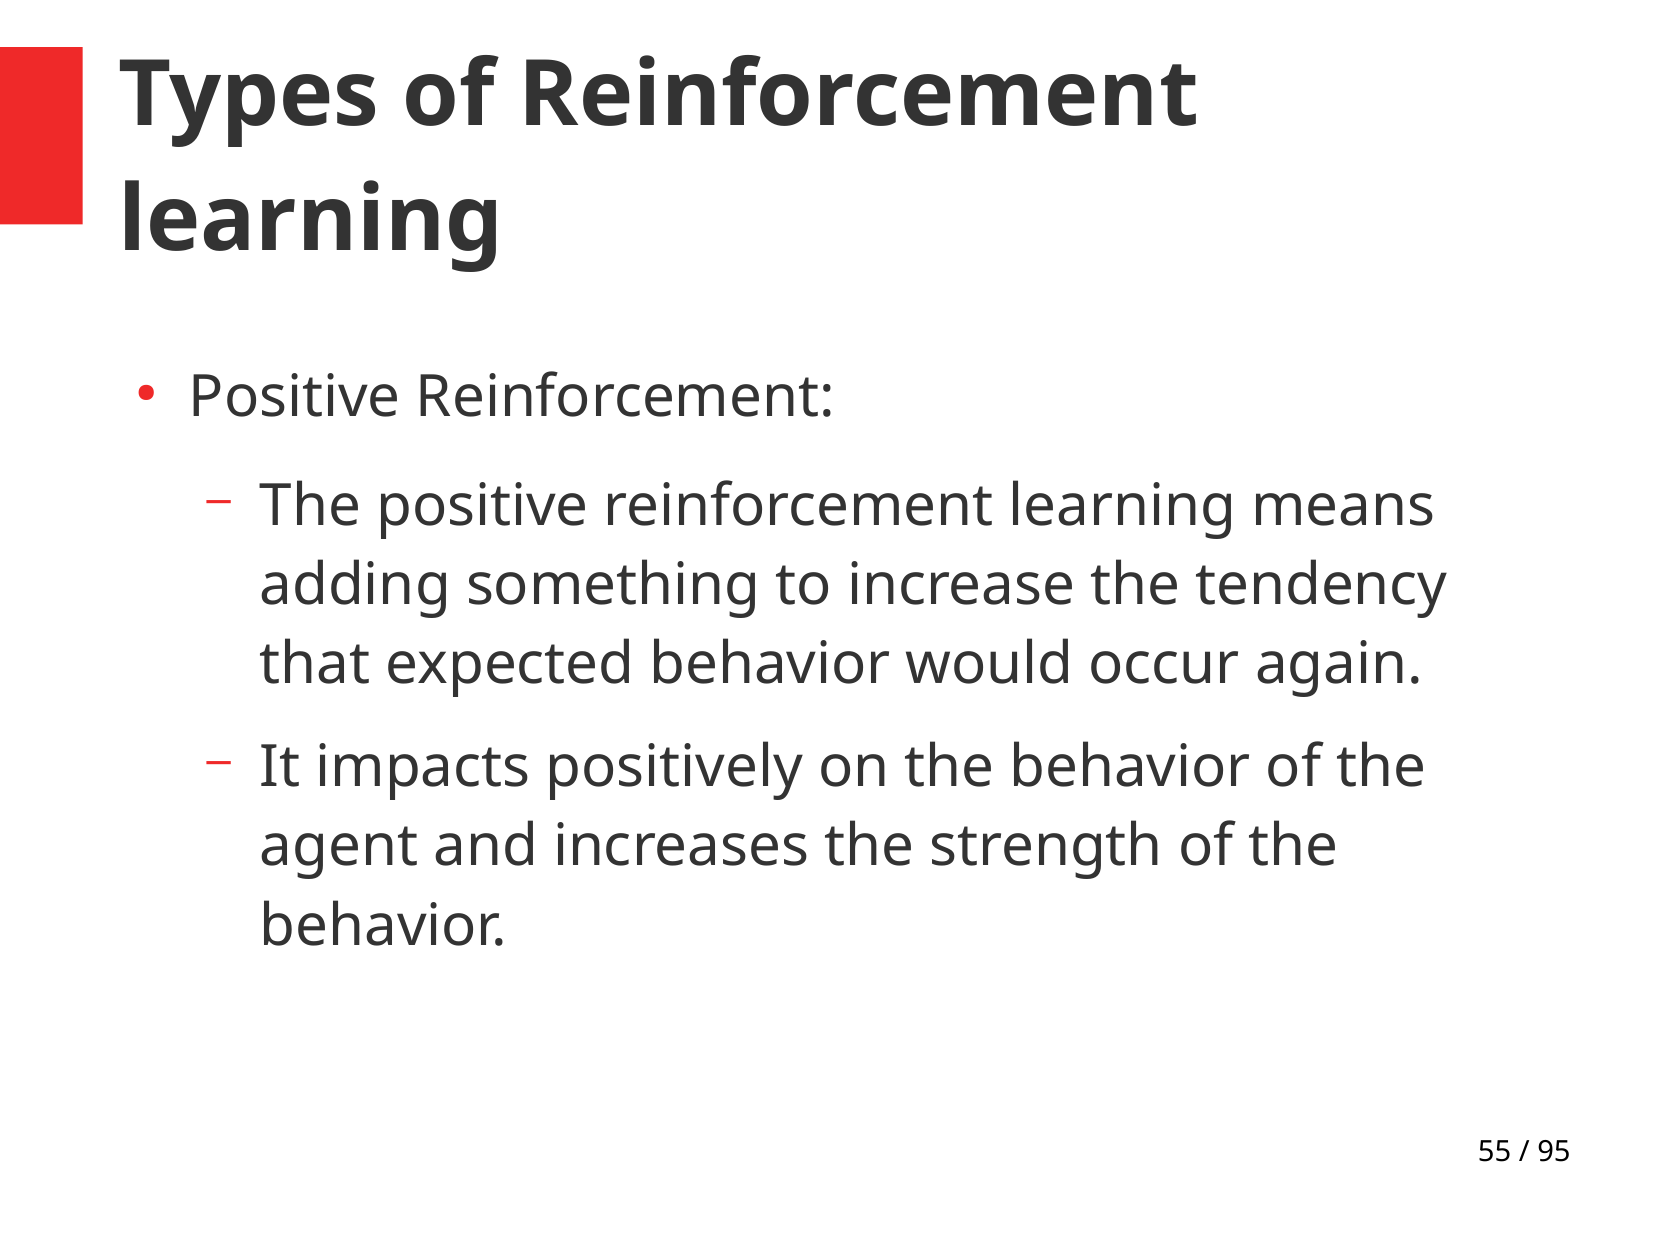

# Types of Reinforcement learning
Positive Reinforcement:
The positive reinforcement learning means adding something to increase the tendency that expected behavior would occur again.
It impacts positively on the behavior of the agent and increases the strength of the behavior.
55